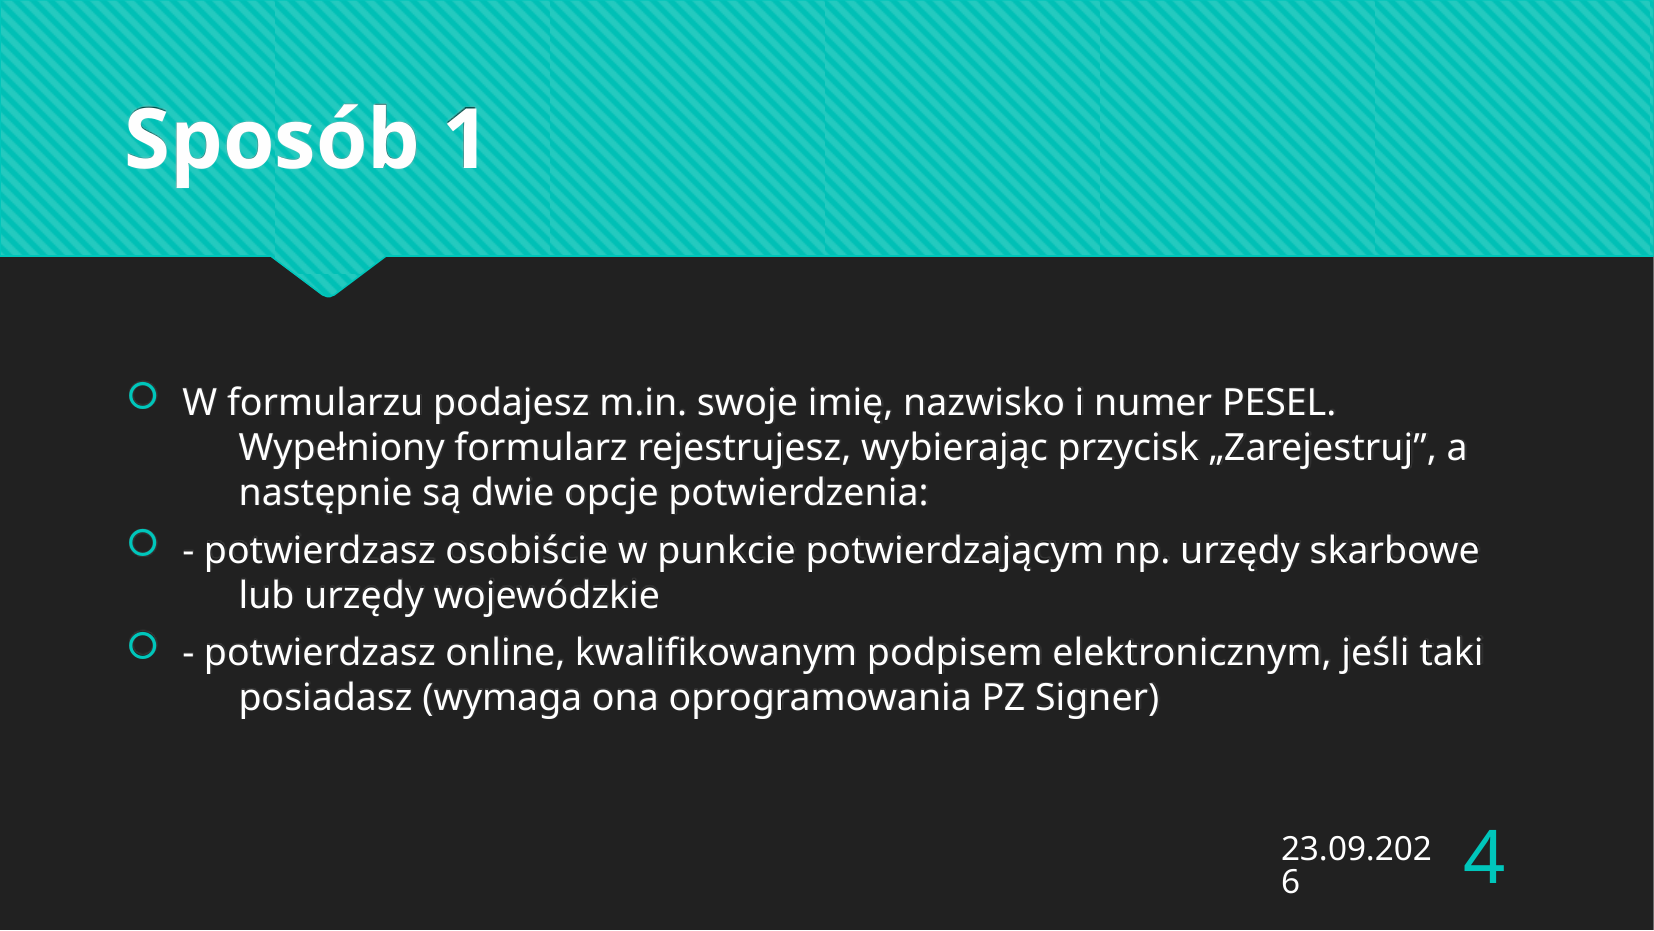

# Sposób 1
W formularzu podajesz m.in. swoje imię, nazwisko i numer PESEL. Wypełniony formularz rejestrujesz, wybierając przycisk „Zarejestruj”, a następnie są dwie opcje potwierdzenia:
- potwierdzasz osobiście w punkcie potwierdzającym np. urzędy skarbowe lub urzędy wojewódzkie
- potwierdzasz online, kwalifikowanym podpisem elektronicznym, jeśli taki posiadasz (wymaga ona oprogramowania PZ Signer)